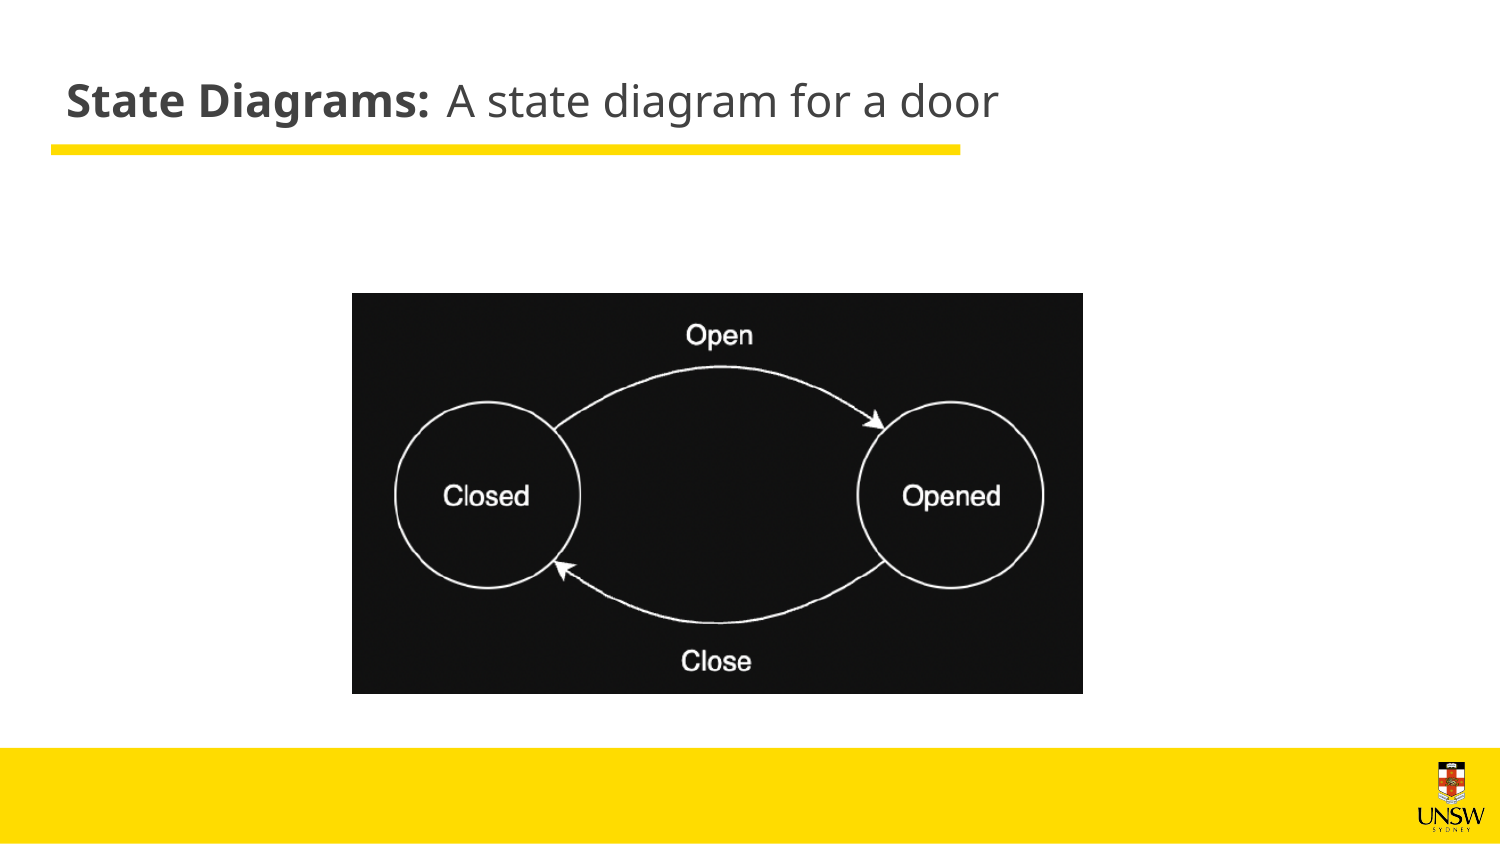

State Diagrams: A state diagram for a door